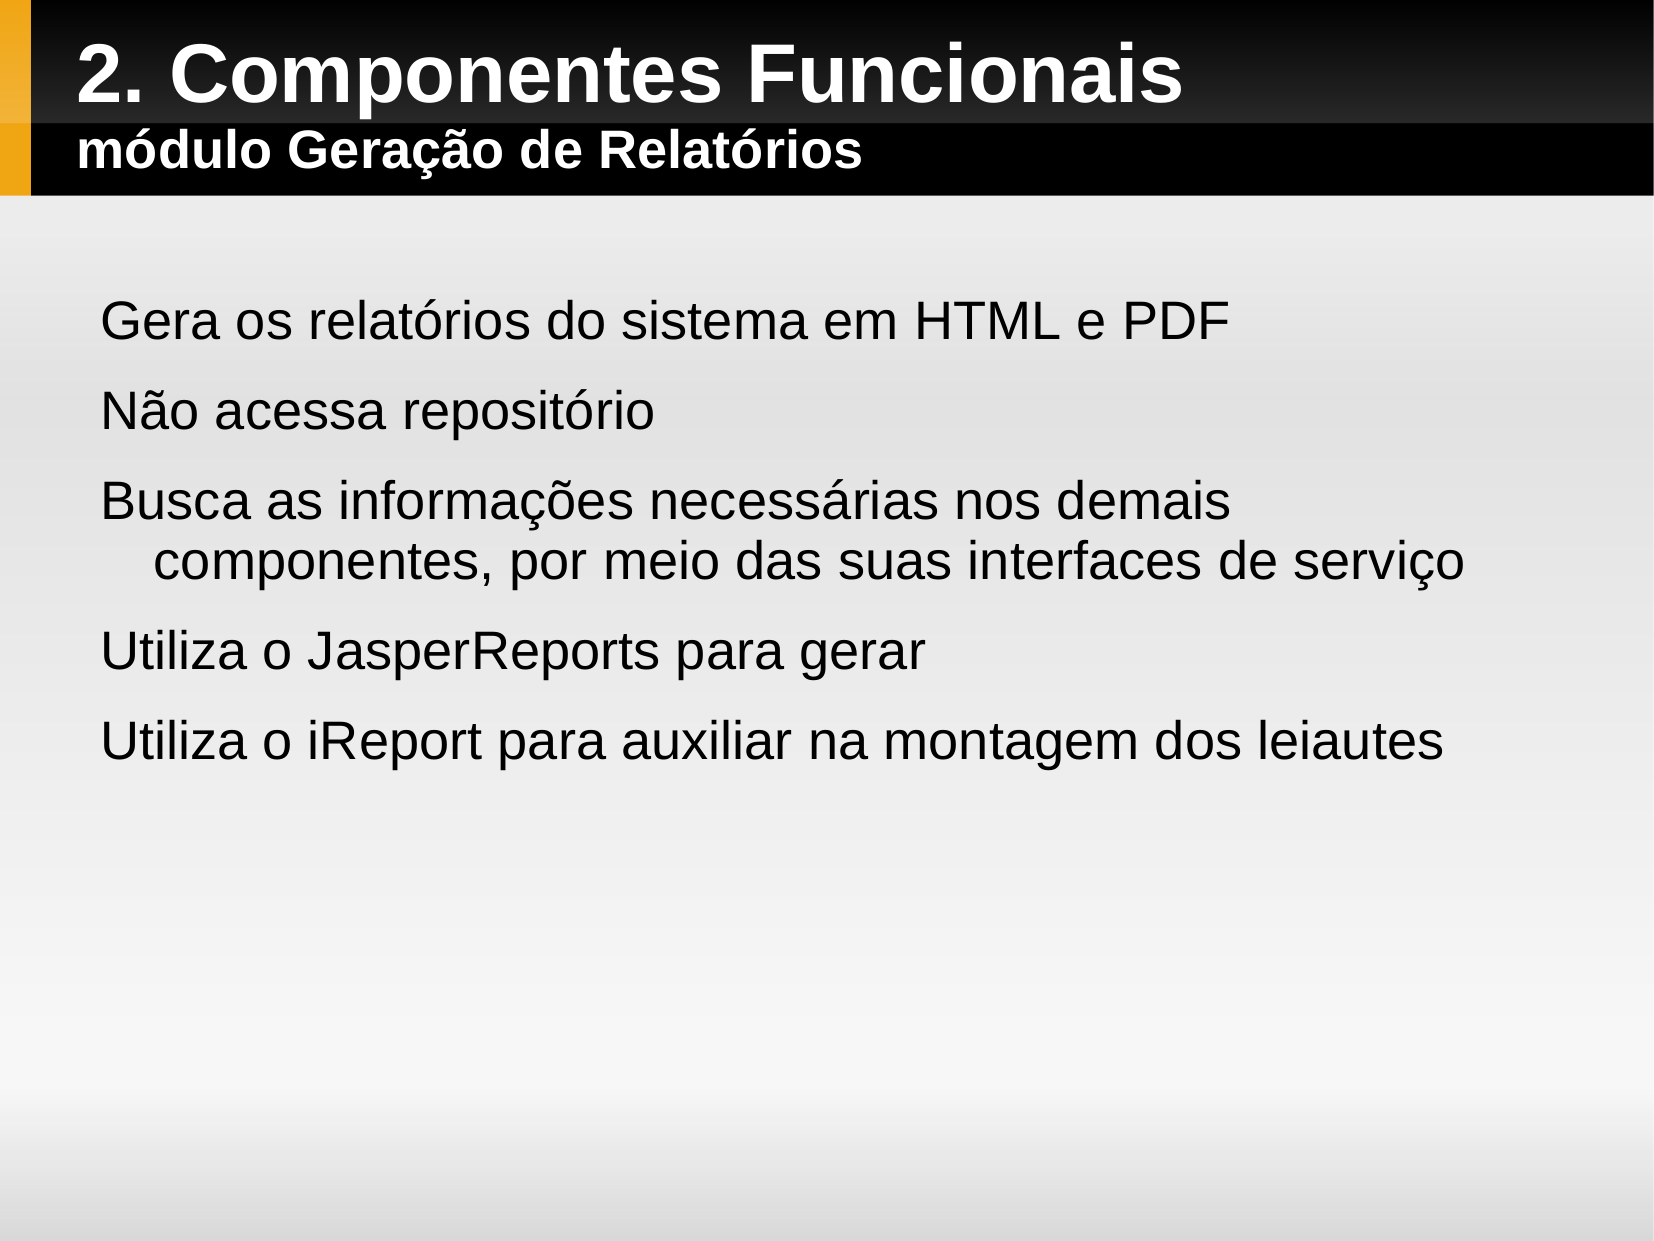

# 2. Componentes Funcionais módulo Geração de Relatórios
Gera os relatórios do sistema em HTML e PDF
Não acessa repositório
Busca as informações necessárias nos demais componentes, por meio das suas interfaces de serviço
Utiliza o JasperReports para gerar
Utiliza o iReport para auxiliar na montagem dos leiautes